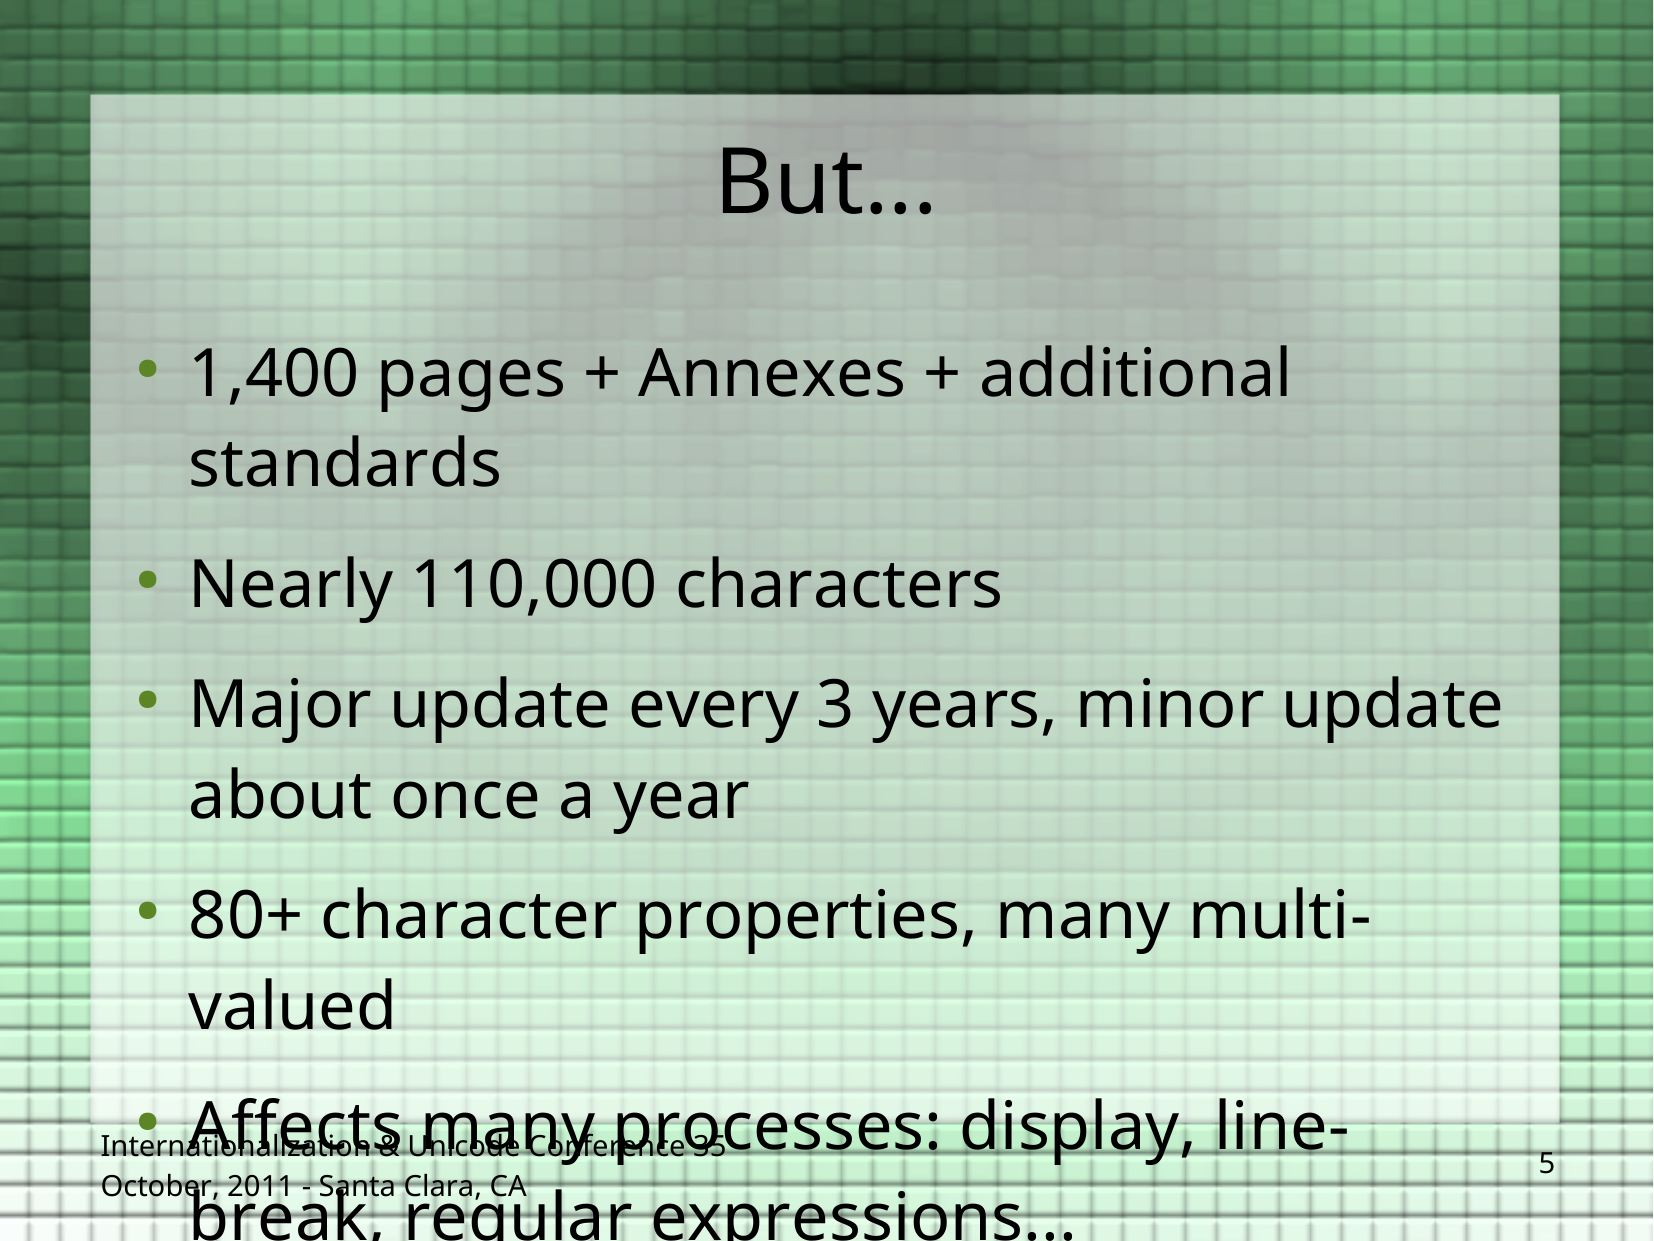

# But...
1,400 pages + Annexes + additional standards
Nearly 110,000 characters
Major update every 3 years, minor update about once a year
80+ character properties, many multi-valued
Affects many processes: display, line-break, regular expressions...